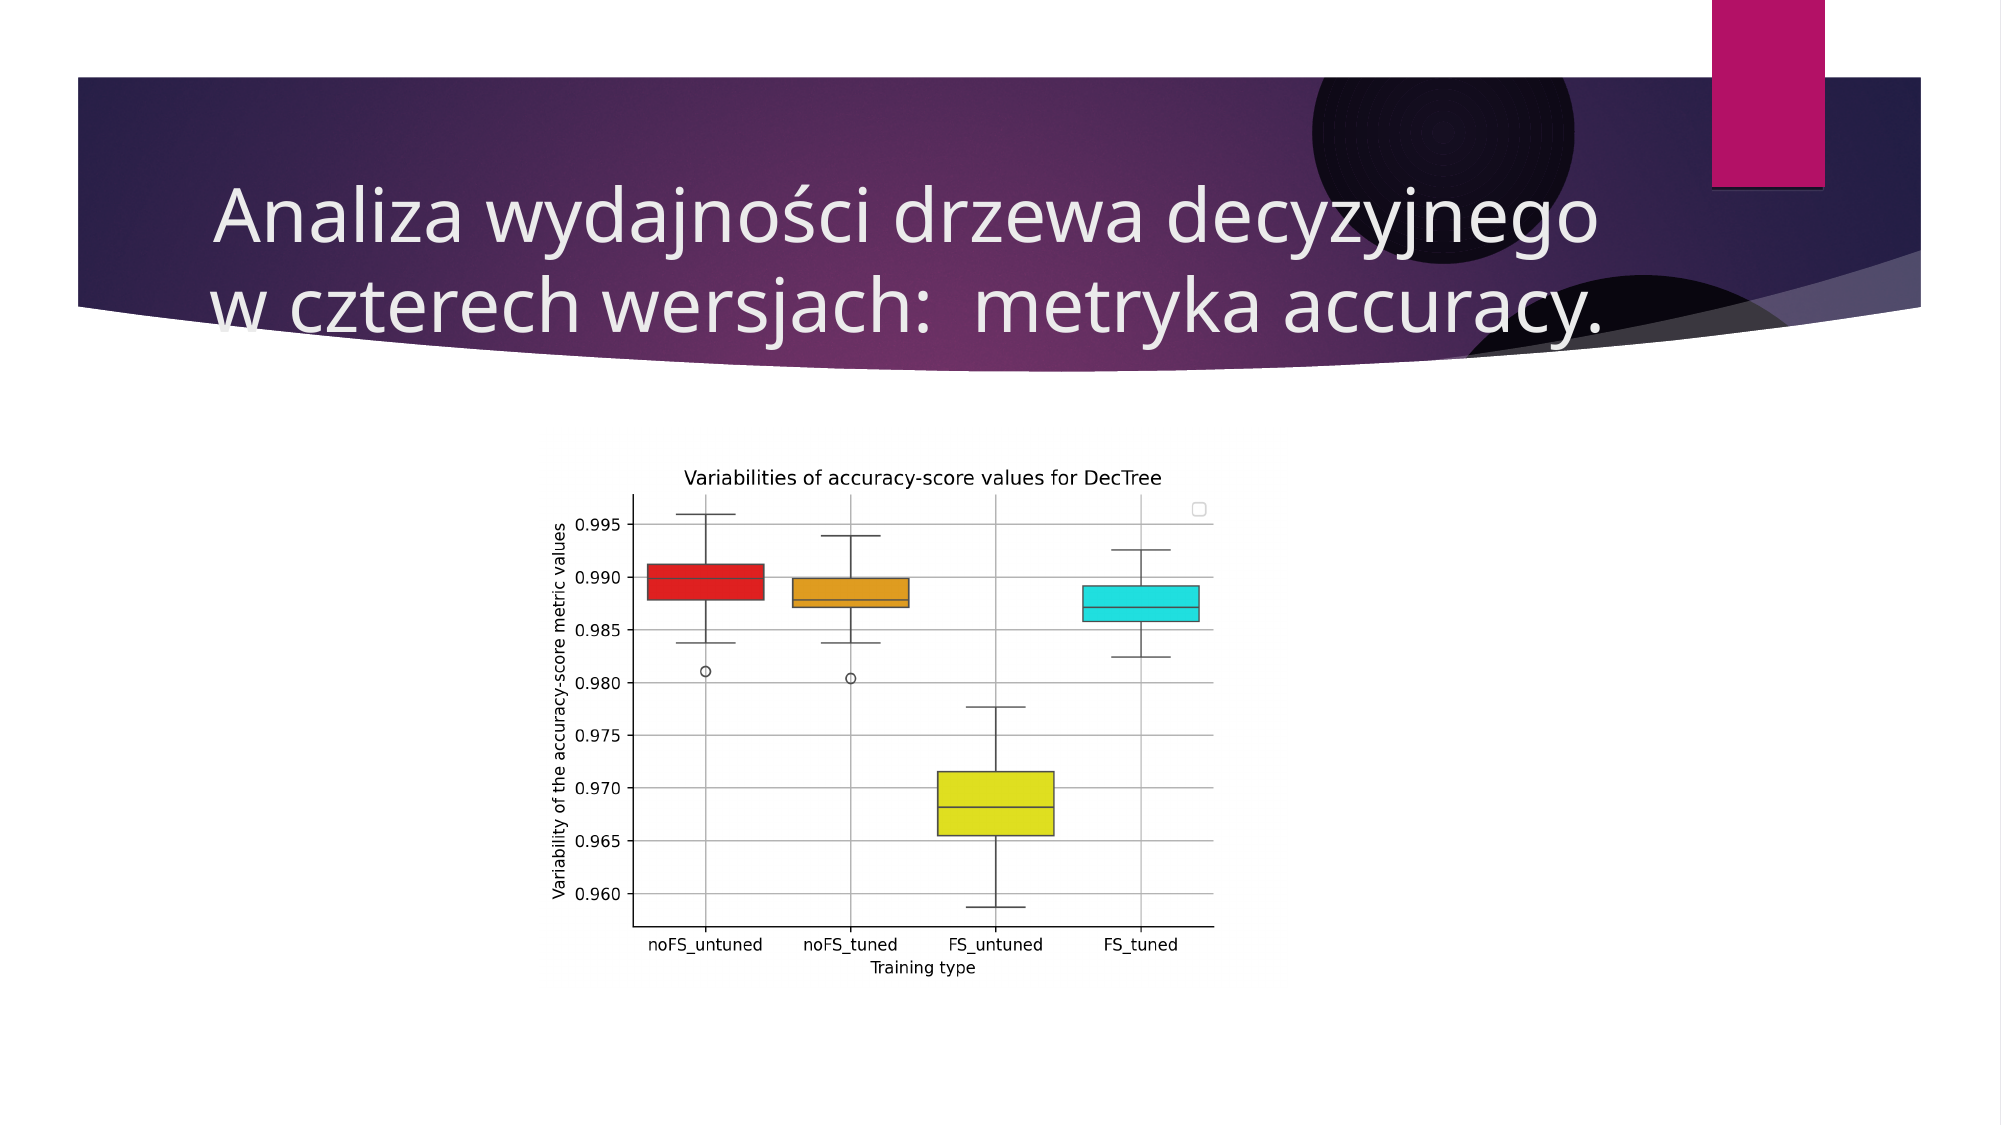

# Analiza wydajności drzewa decyzyjnego w czterech wersjach: metryka accuracy.